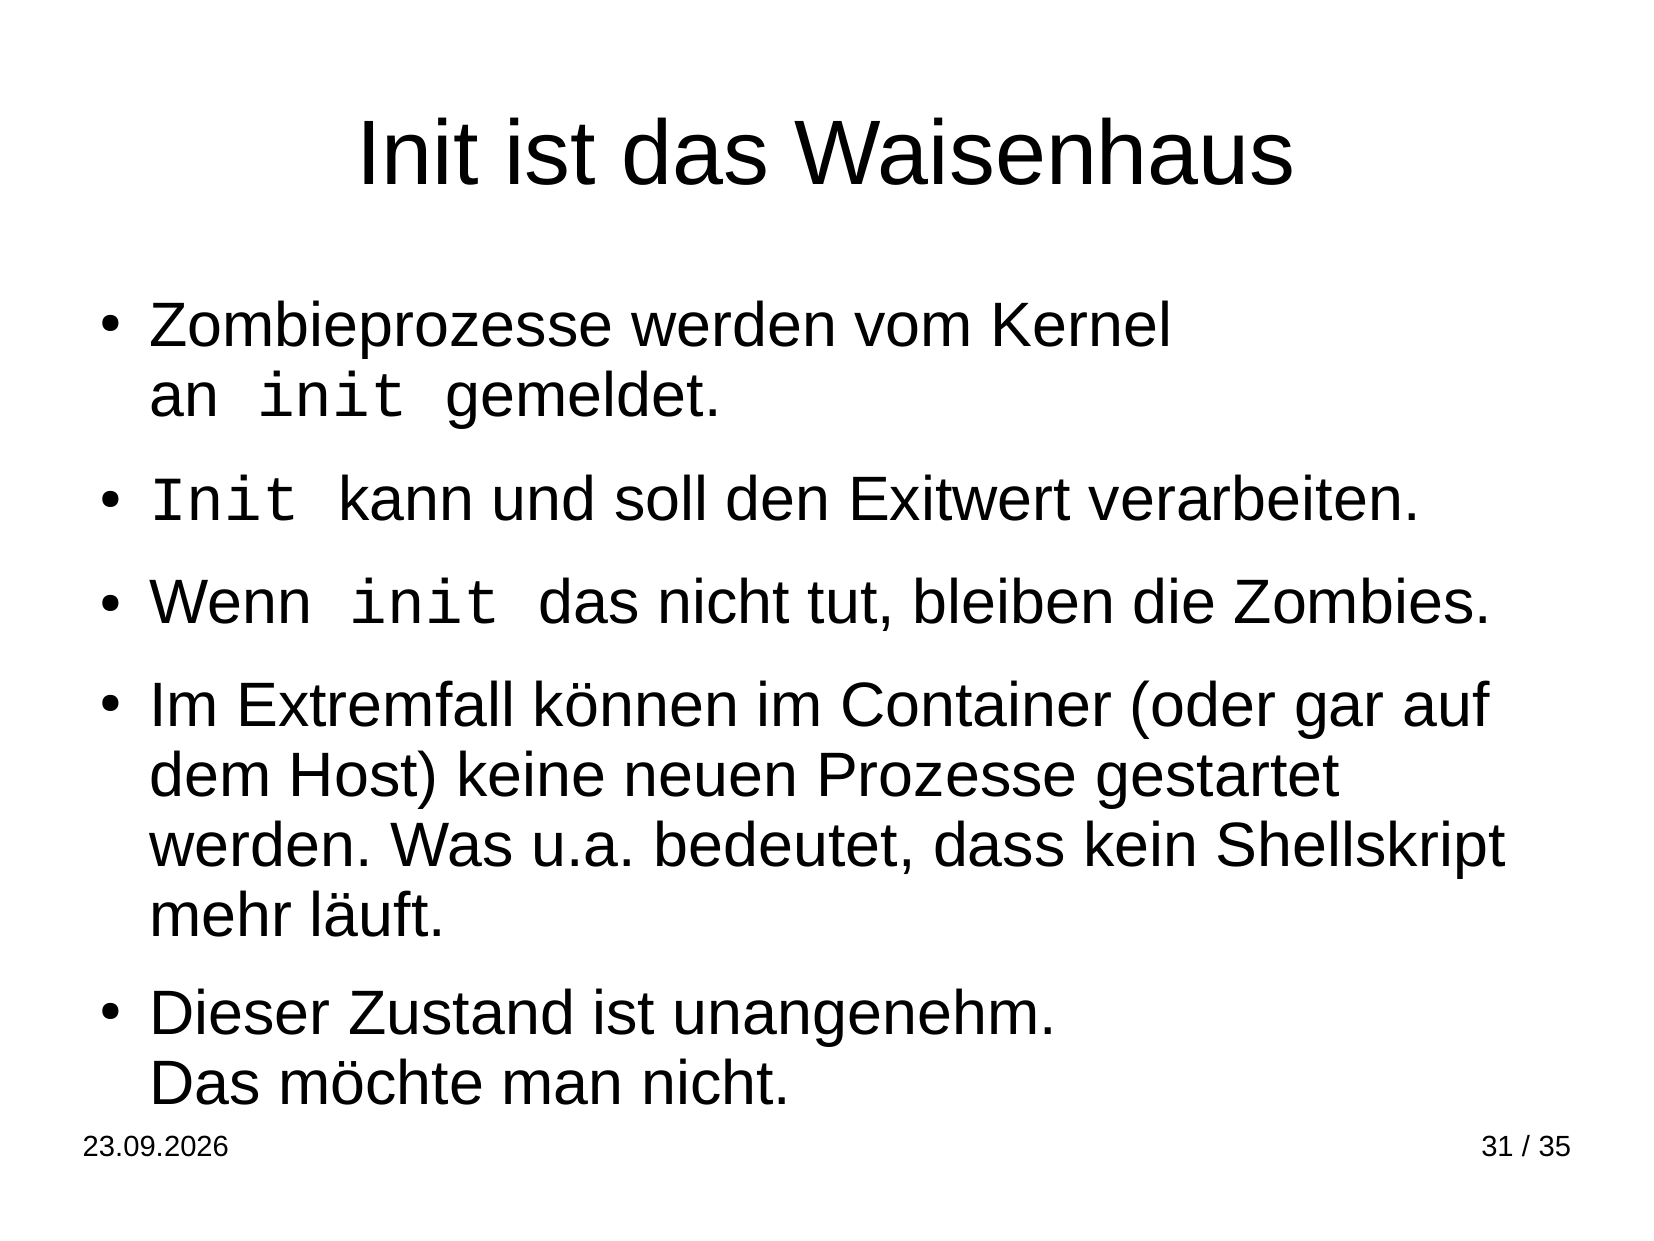

# Init ist das Waisenhaus
Zombieprozesse werden vom Kernel
an init gemeldet.
Init kann und soll den Exitwert verarbeiten.
Wenn init das nicht tut, bleiben die Zombies.
Im Extremfall können im Container (oder gar auf dem Host) keine neuen Prozesse gestartet werden. Was u.a. bedeutet, dass kein Shellskript mehr läuft.
Dieser Zustand ist unangenehm.
Das möchte man nicht.